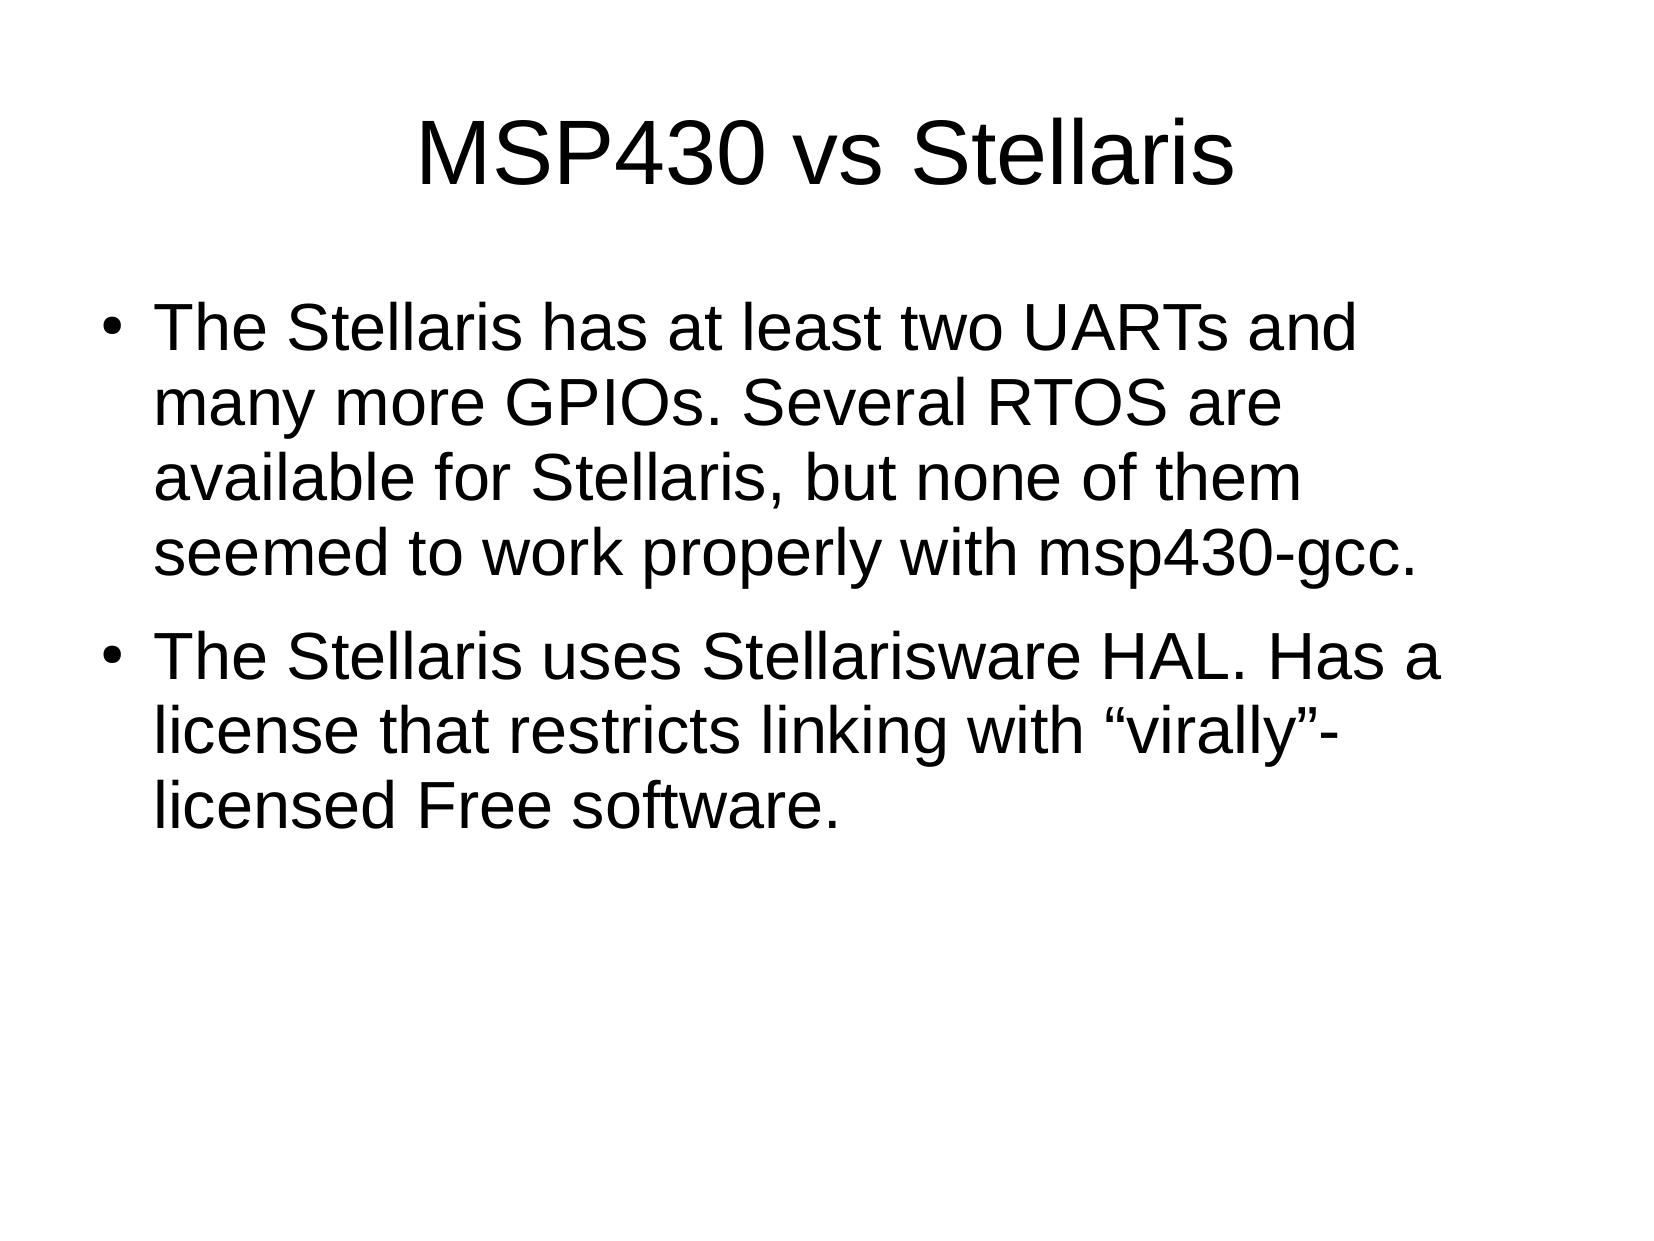

# MSP430 vs Stellaris
The Stellaris has at least two UARTs and many more GPIOs. Several RTOS are available for Stellaris, but none of them seemed to work properly with msp430-gcc.
The Stellaris uses Stellarisware HAL. Has a license that restricts linking with “virally”-licensed Free software.